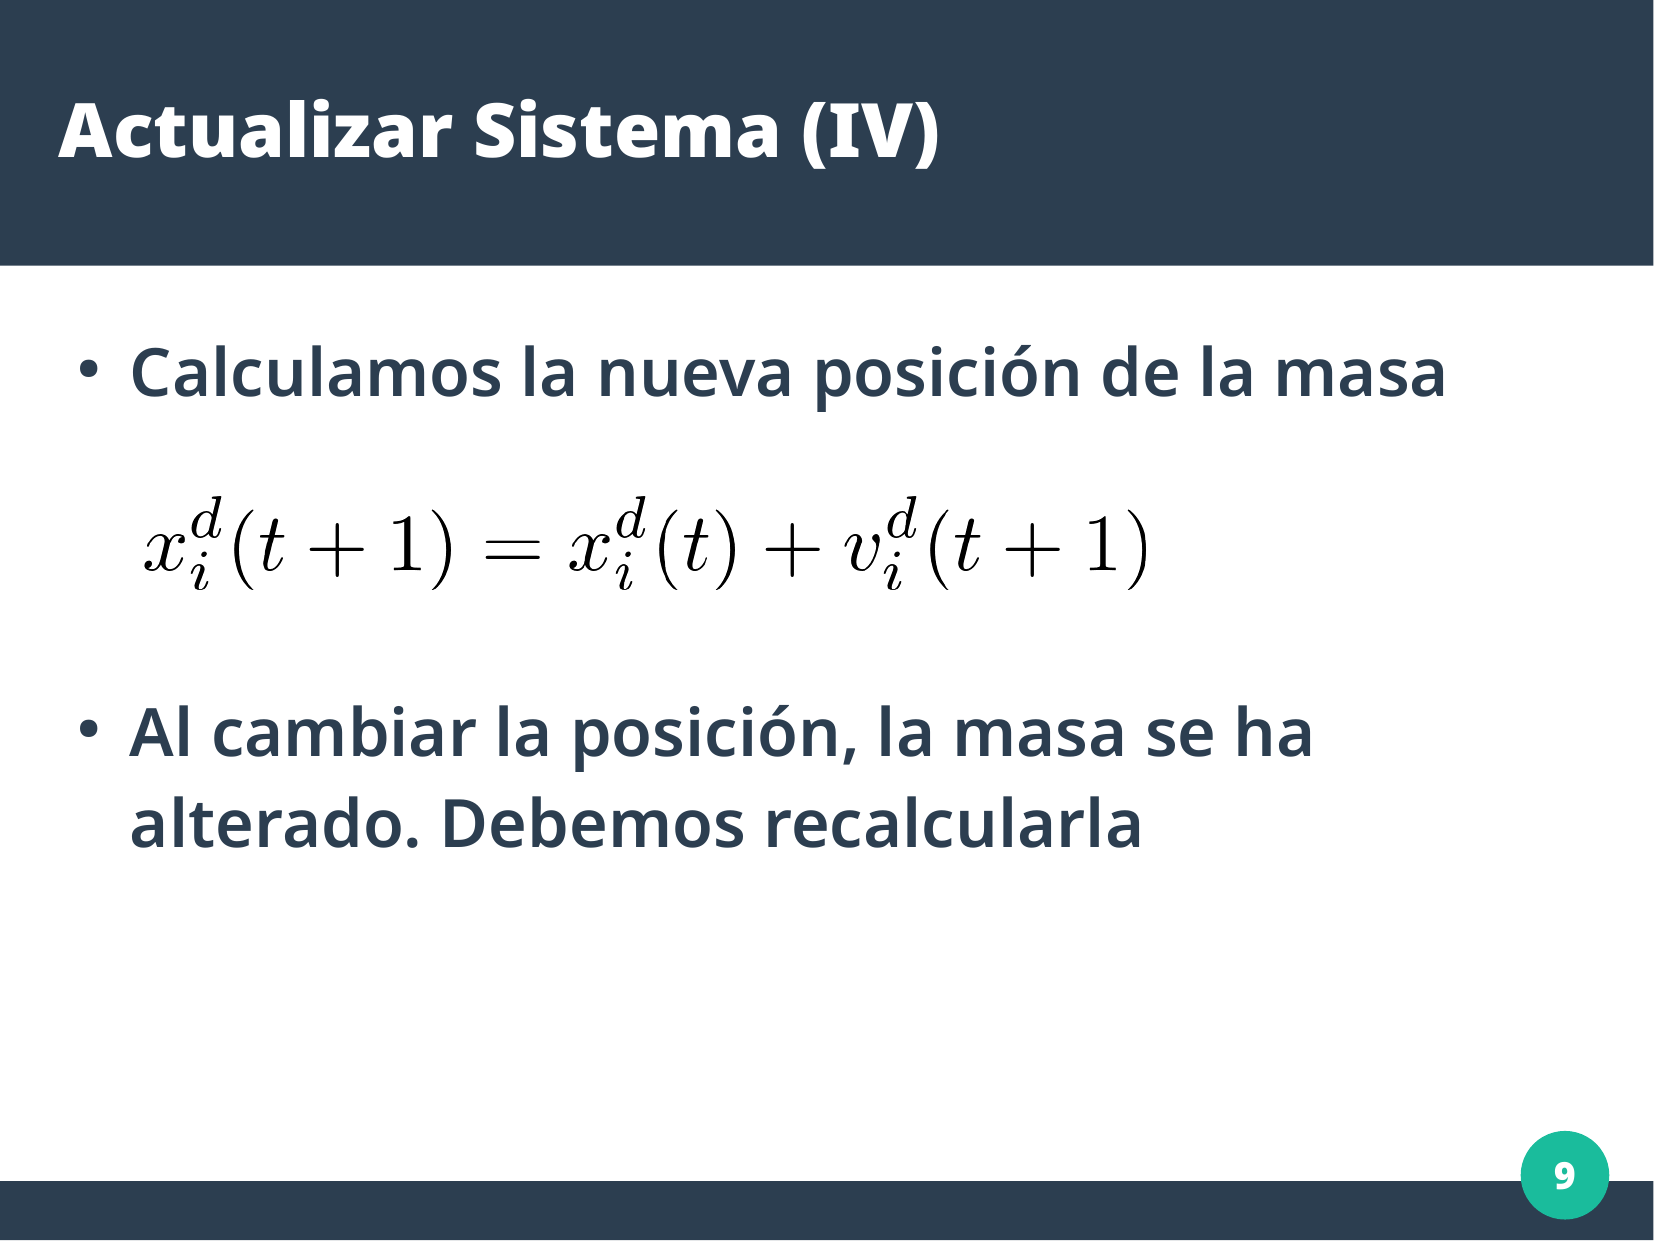

# Actualizar Sistema (IV)
Calculamos la nueva posición de la masa
Al cambiar la posición, la masa se ha alterado. Debemos recalcularla
9